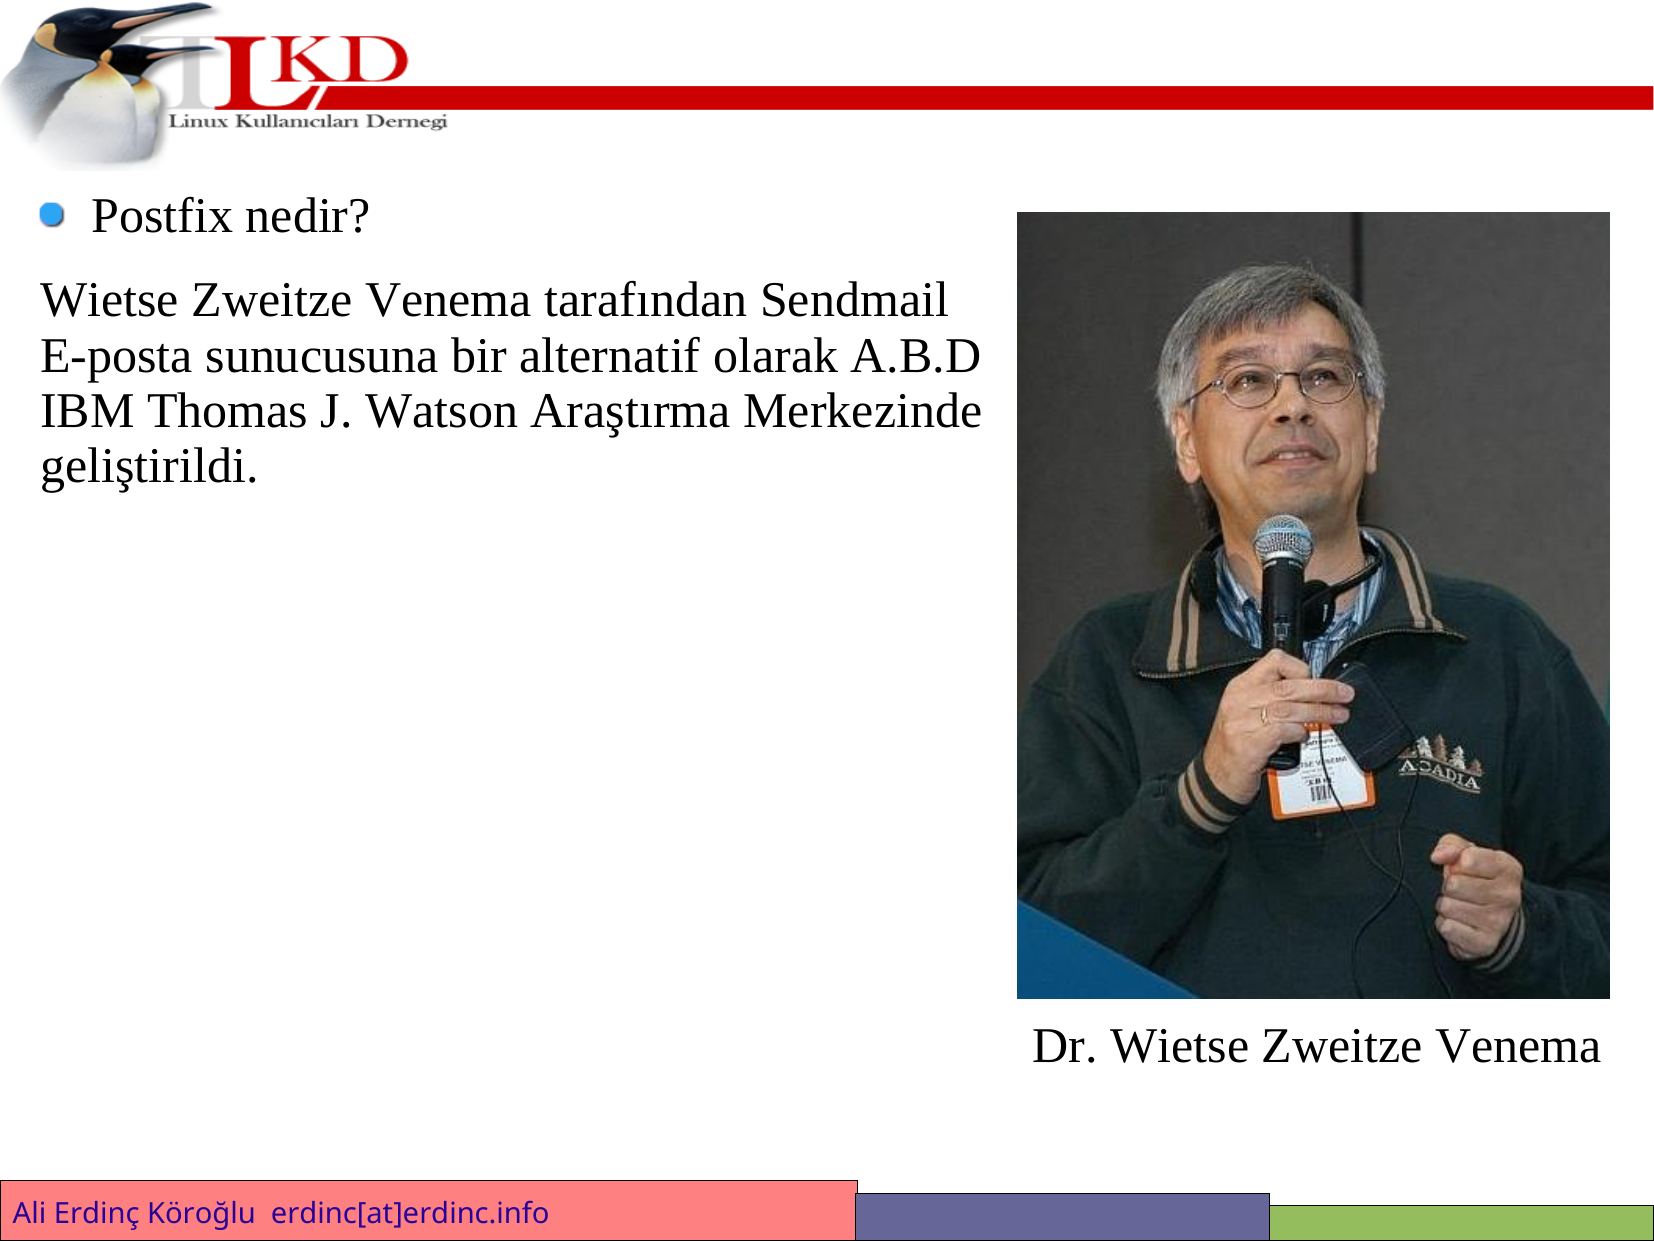

Postfix nedir?
Wietse Zweitze Venema tarafından Sendmail
E-posta sunucusuna bir alternatif olarak A.B.D
IBM Thomas J. Watson Araştırma Merkezinde
geliştirildi.
Dr. Wietse Zweitze Venema
Ali Erdinç Köroğlu erdinc[at]erdinc.info http://www.erdinc.info